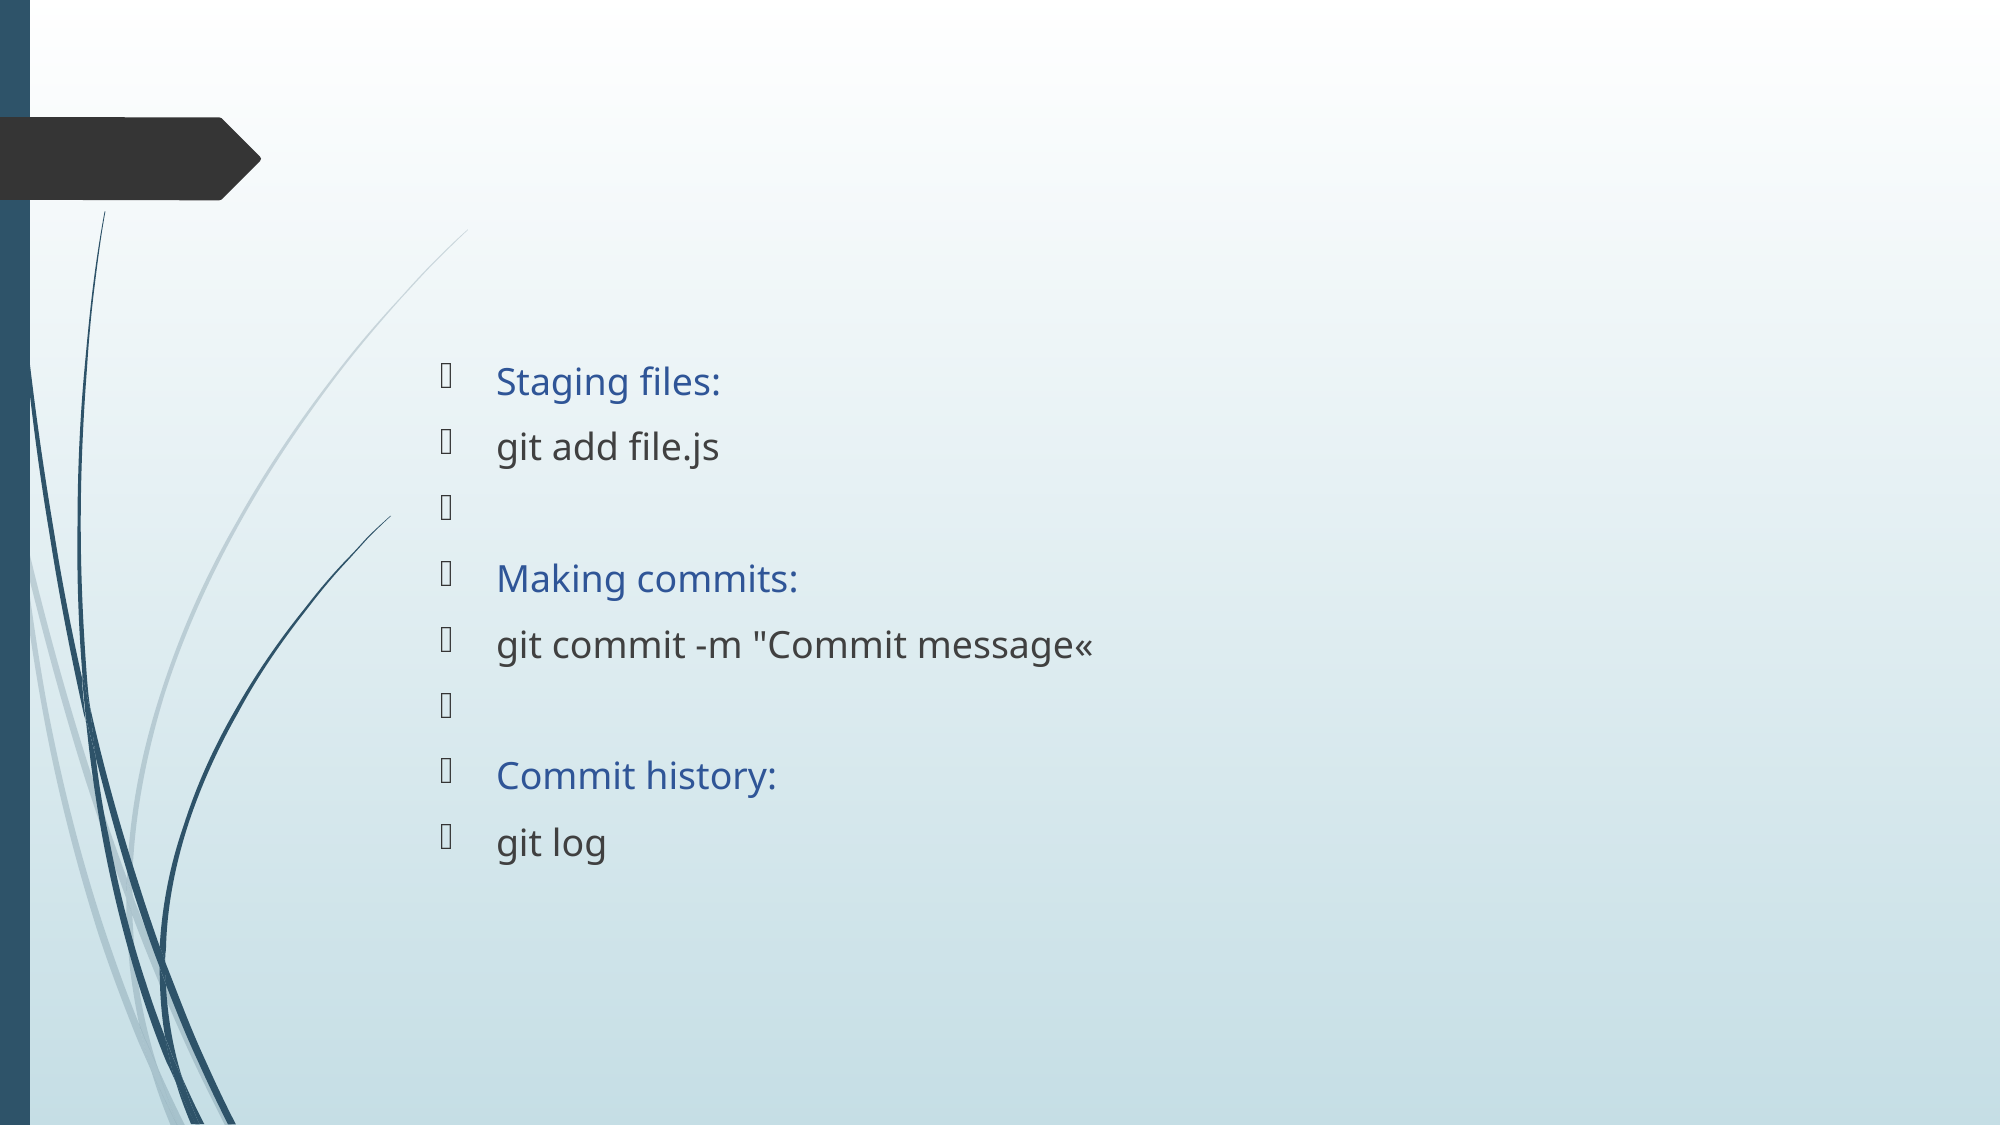

# Staging files:
git add file.js
Making commits:
git commit -m "Commit message«
Commit history:
git log